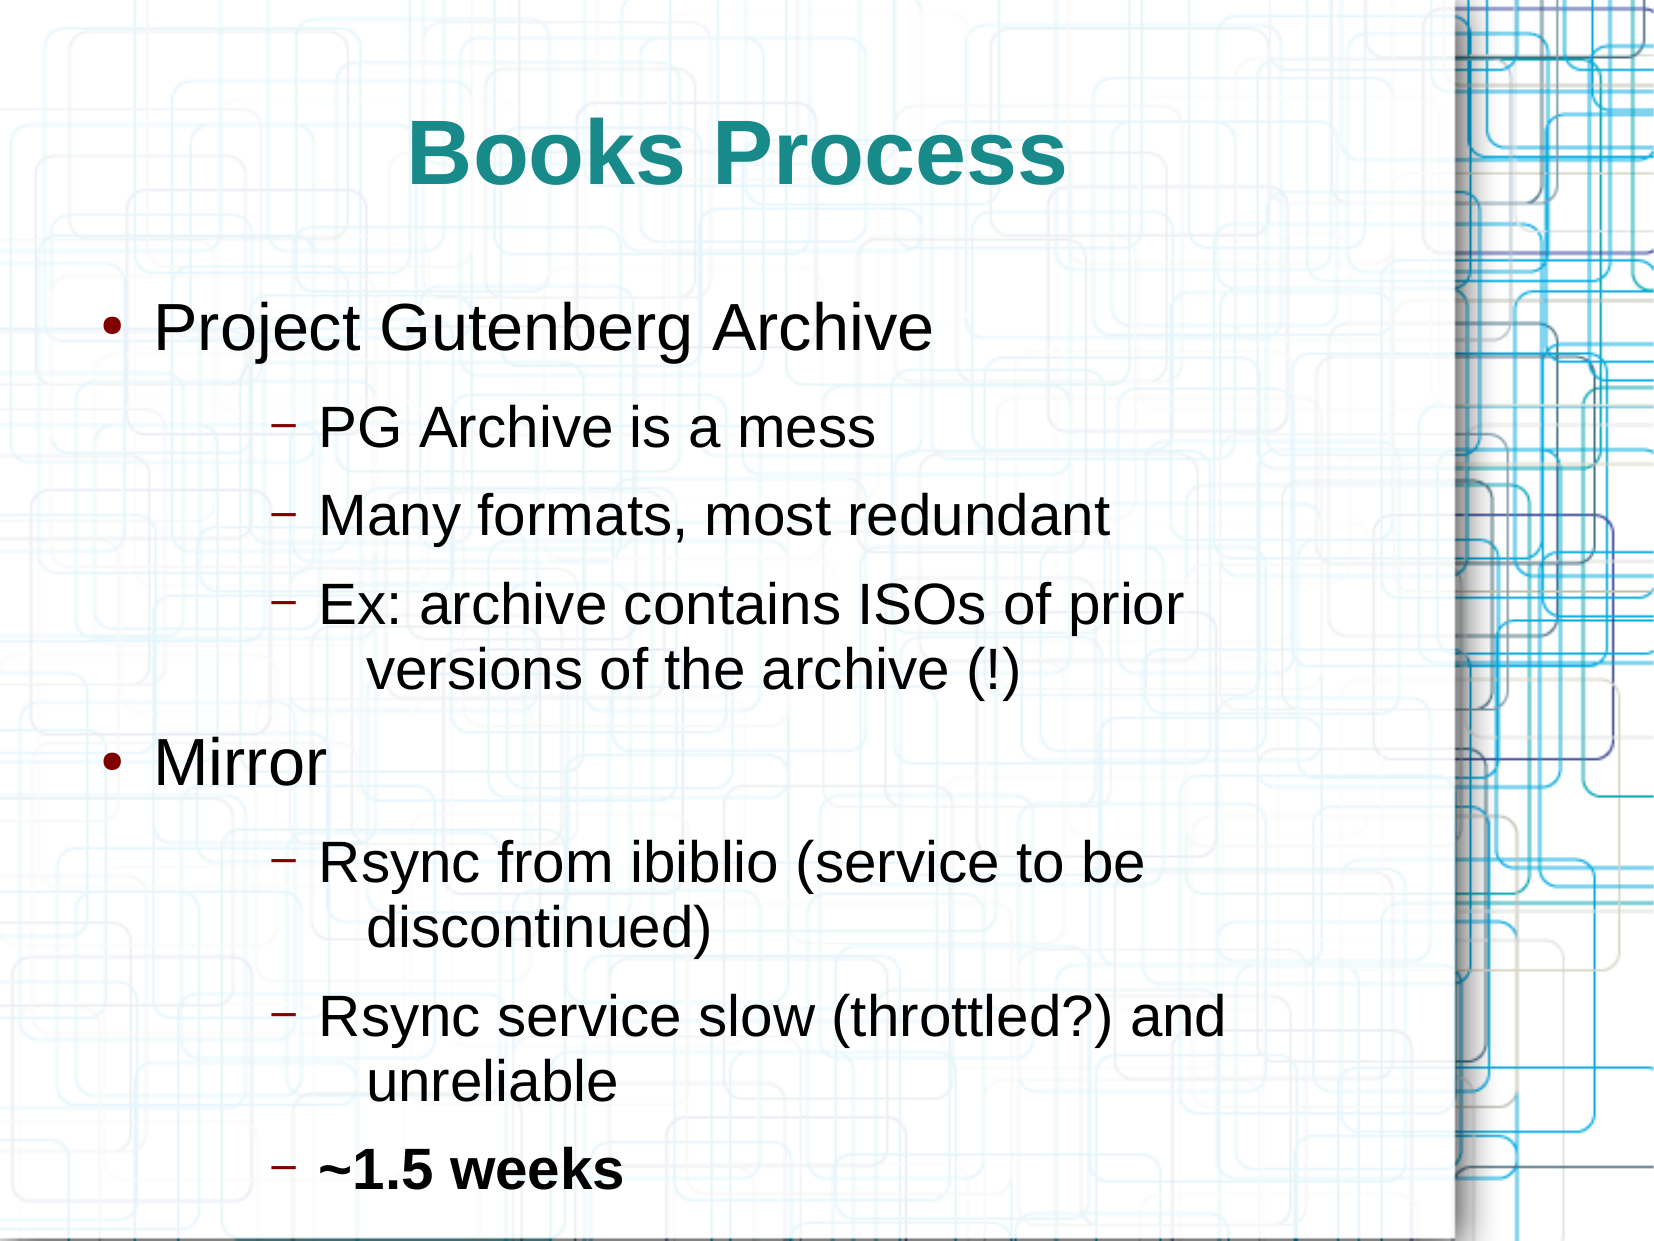

# Books Process
Project Gutenberg Archive
PG Archive is a mess
Many formats, most redundant
Ex: archive contains ISOs of prior versions of the archive (!)
Mirror
Rsync from ibiblio (service to be discontinued)
Rsync service slow (throttled?) and unreliable
~1.5 weeks